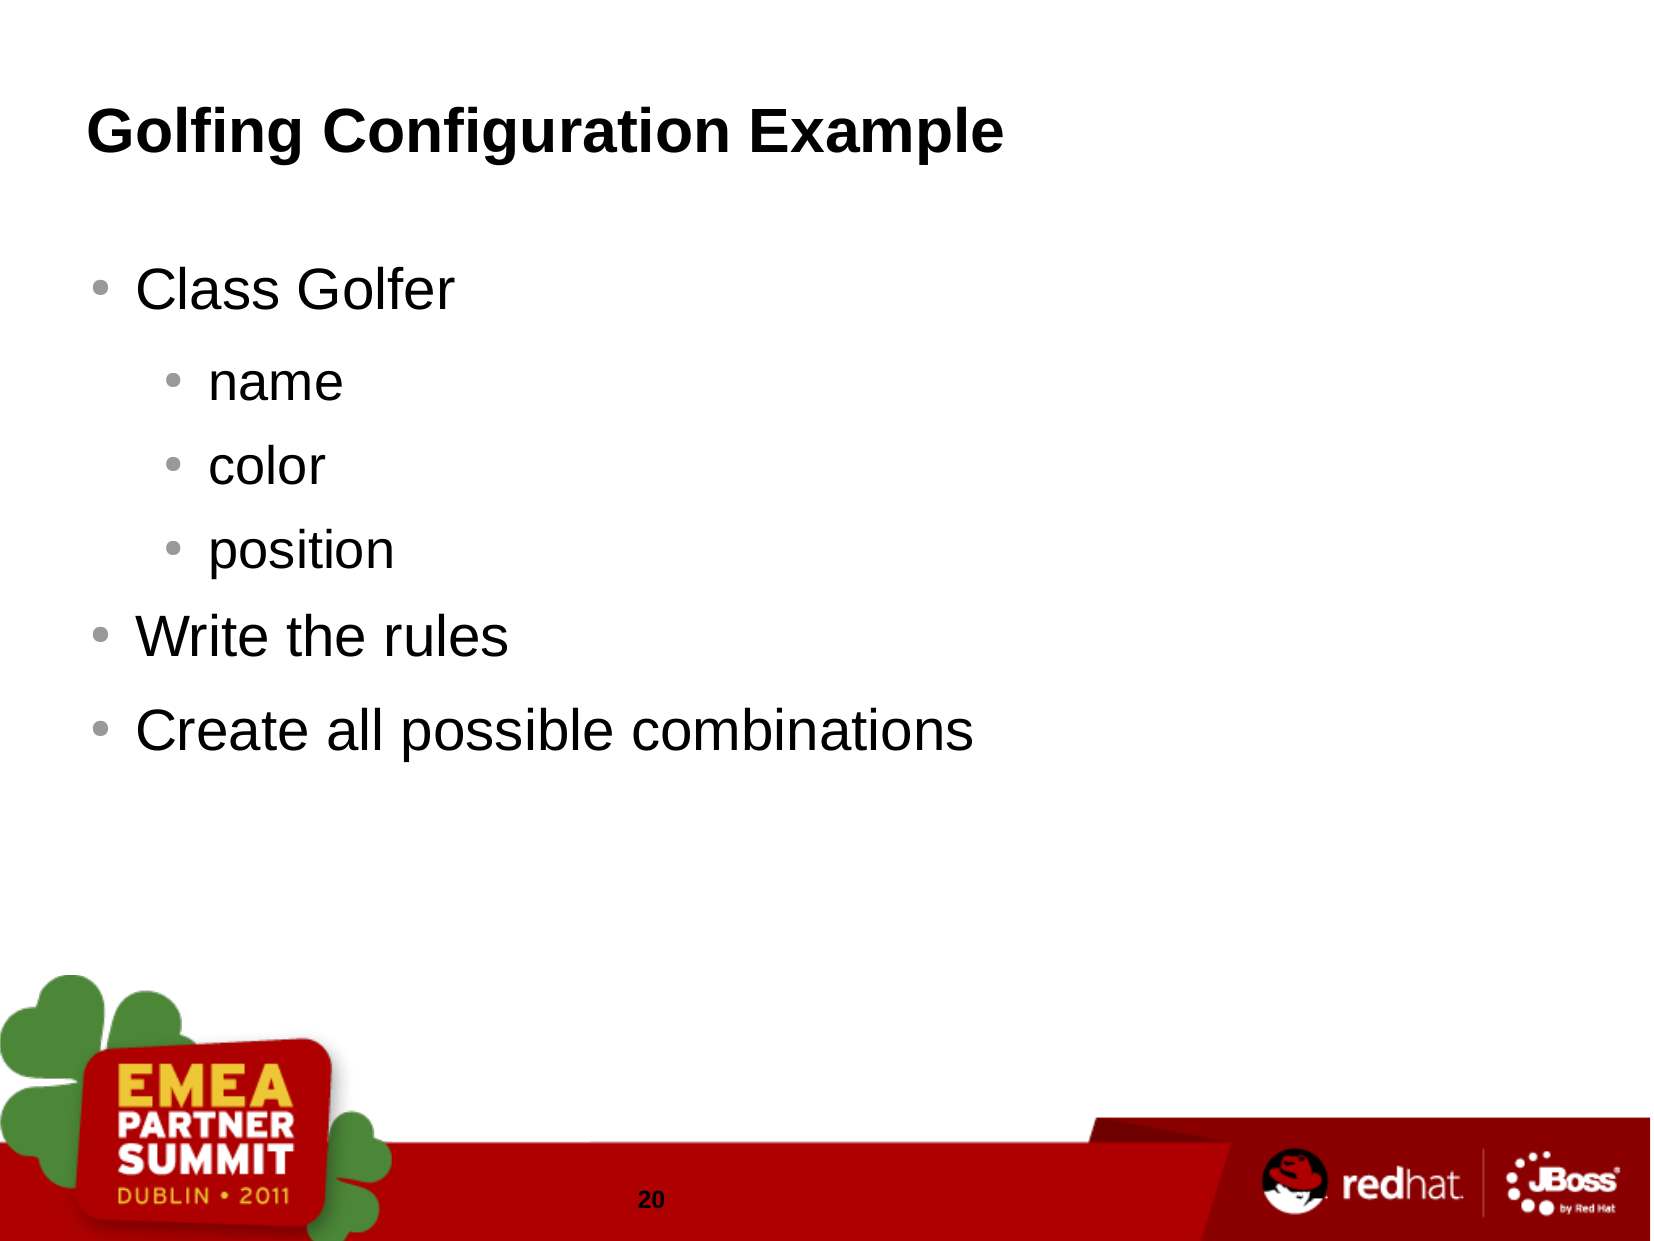

# Golfing Configuration Example
Class Golfer
name
color
position
Write the rules
Create all possible combinations